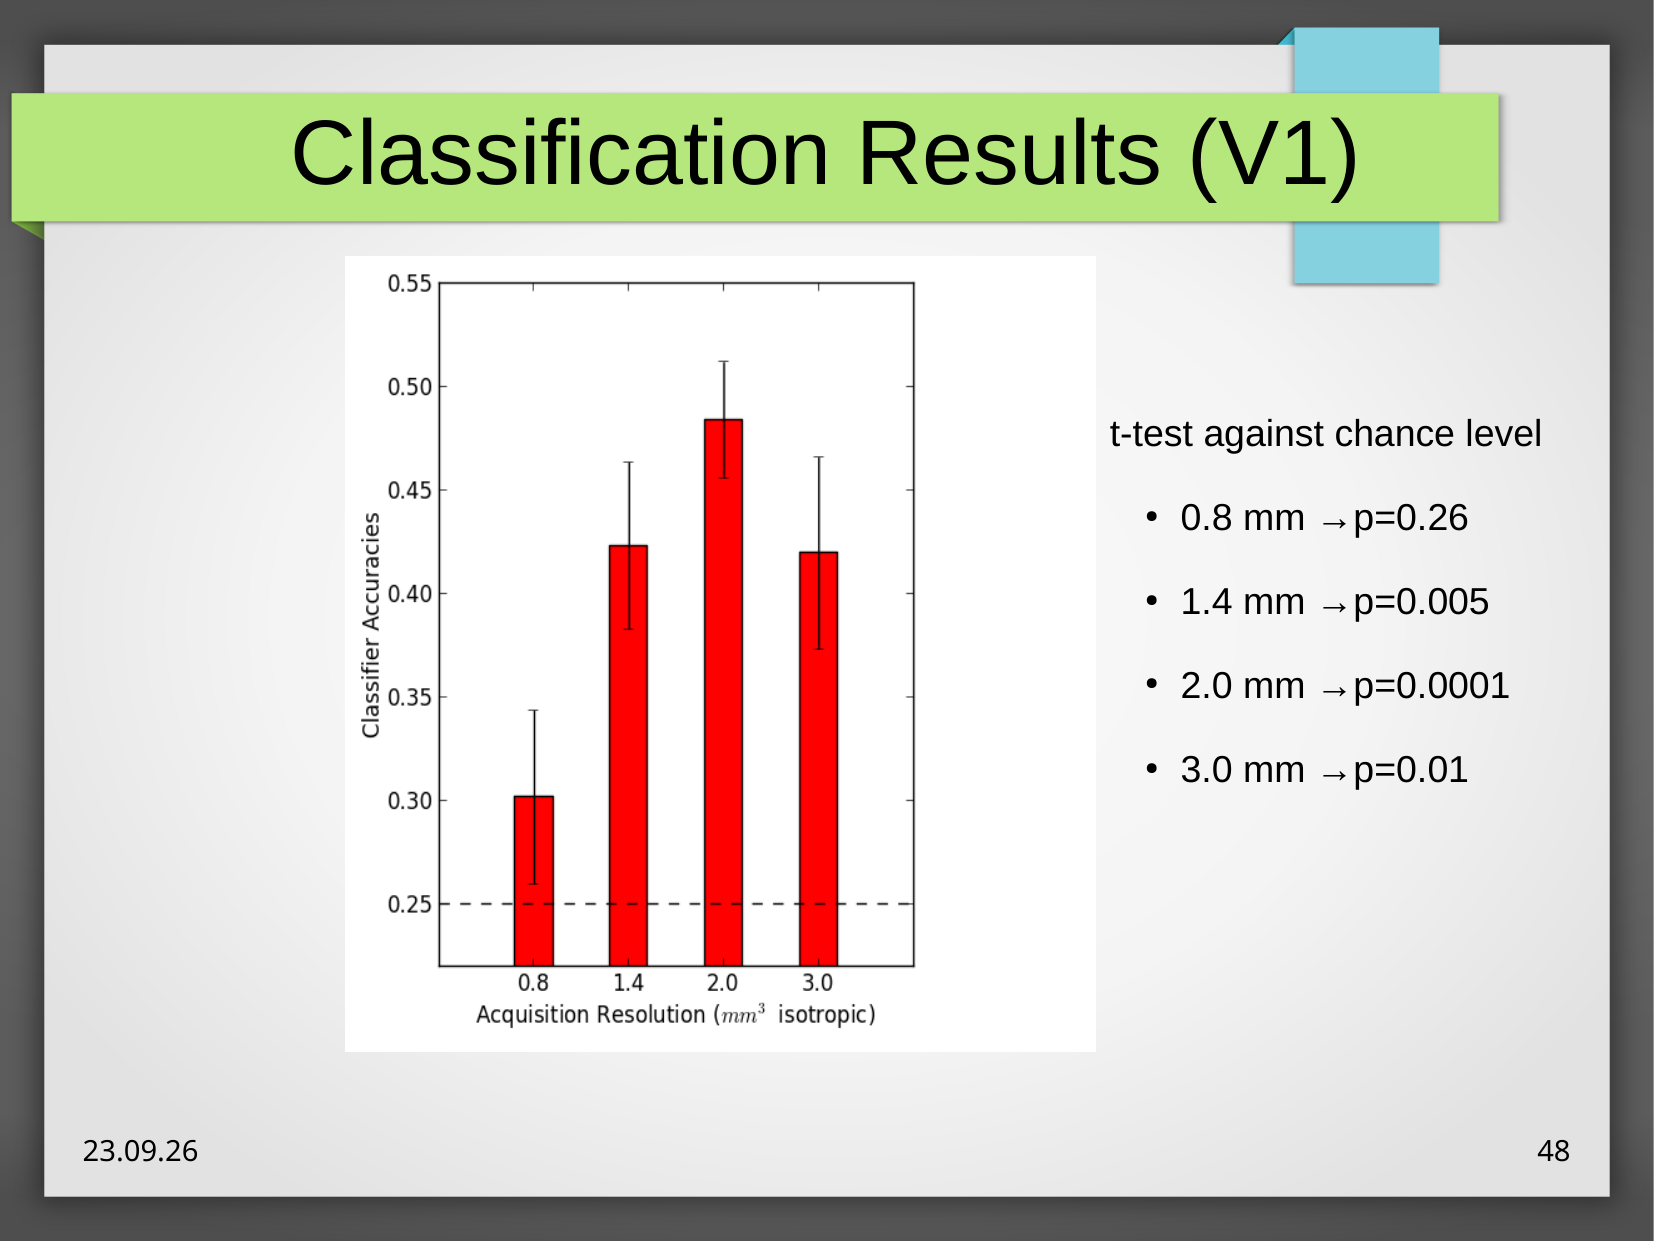

# Classification Results (V1)
t-test against chance level
0.8 mm →p=0.26
1.4 mm →p=0.005
2.0 mm →p=0.0001
3.0 mm →p=0.01
48